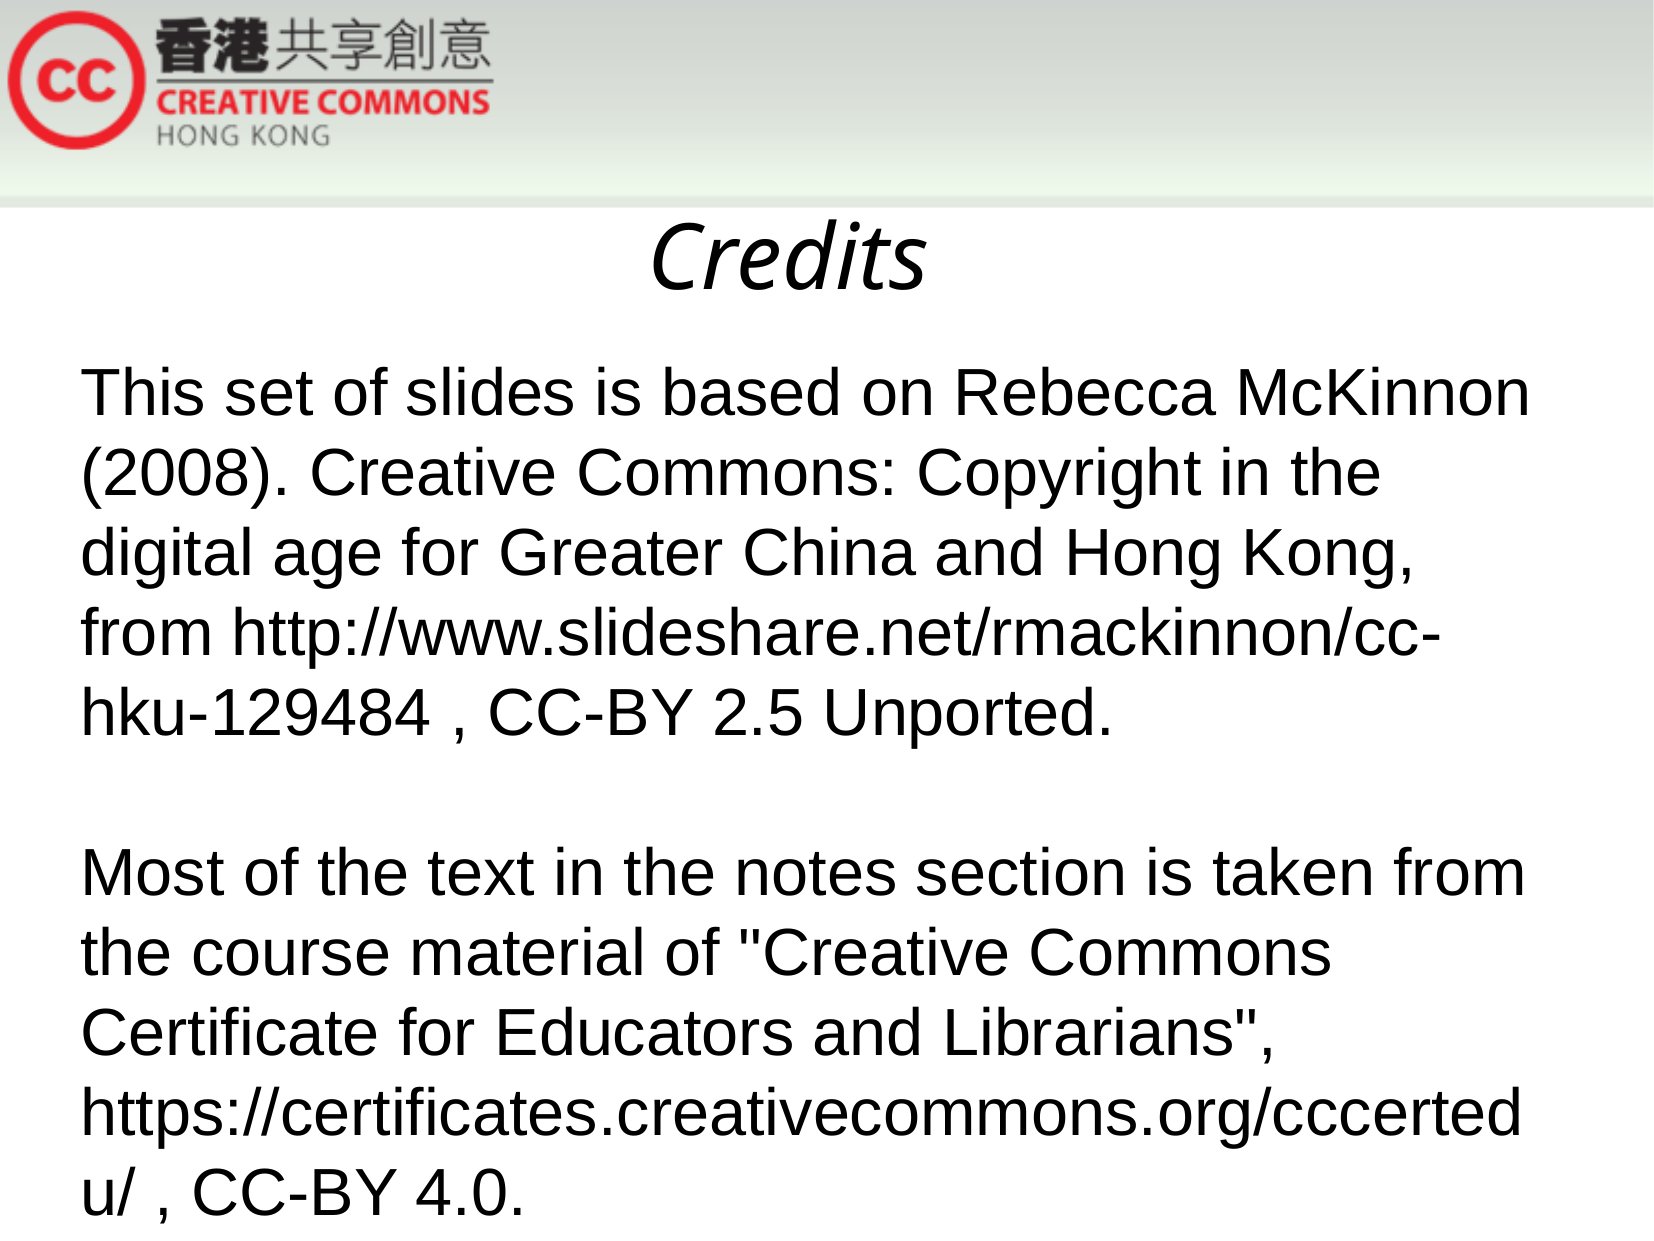

Credits
This set of slides is based on Rebecca McKinnon (2008). Creative Commons: Copyright in the digital age for Greater China and Hong Kong, from http://www.slideshare.net/rmackinnon/cc-hku-129484 , CC-BY 2.5 Unported.
Most of the text in the notes section is taken from the course material of "Creative Commons Certificate for Educators and Librarians", https://certificates.creativecommons.org/cccertedu/ , CC-BY 4.0.